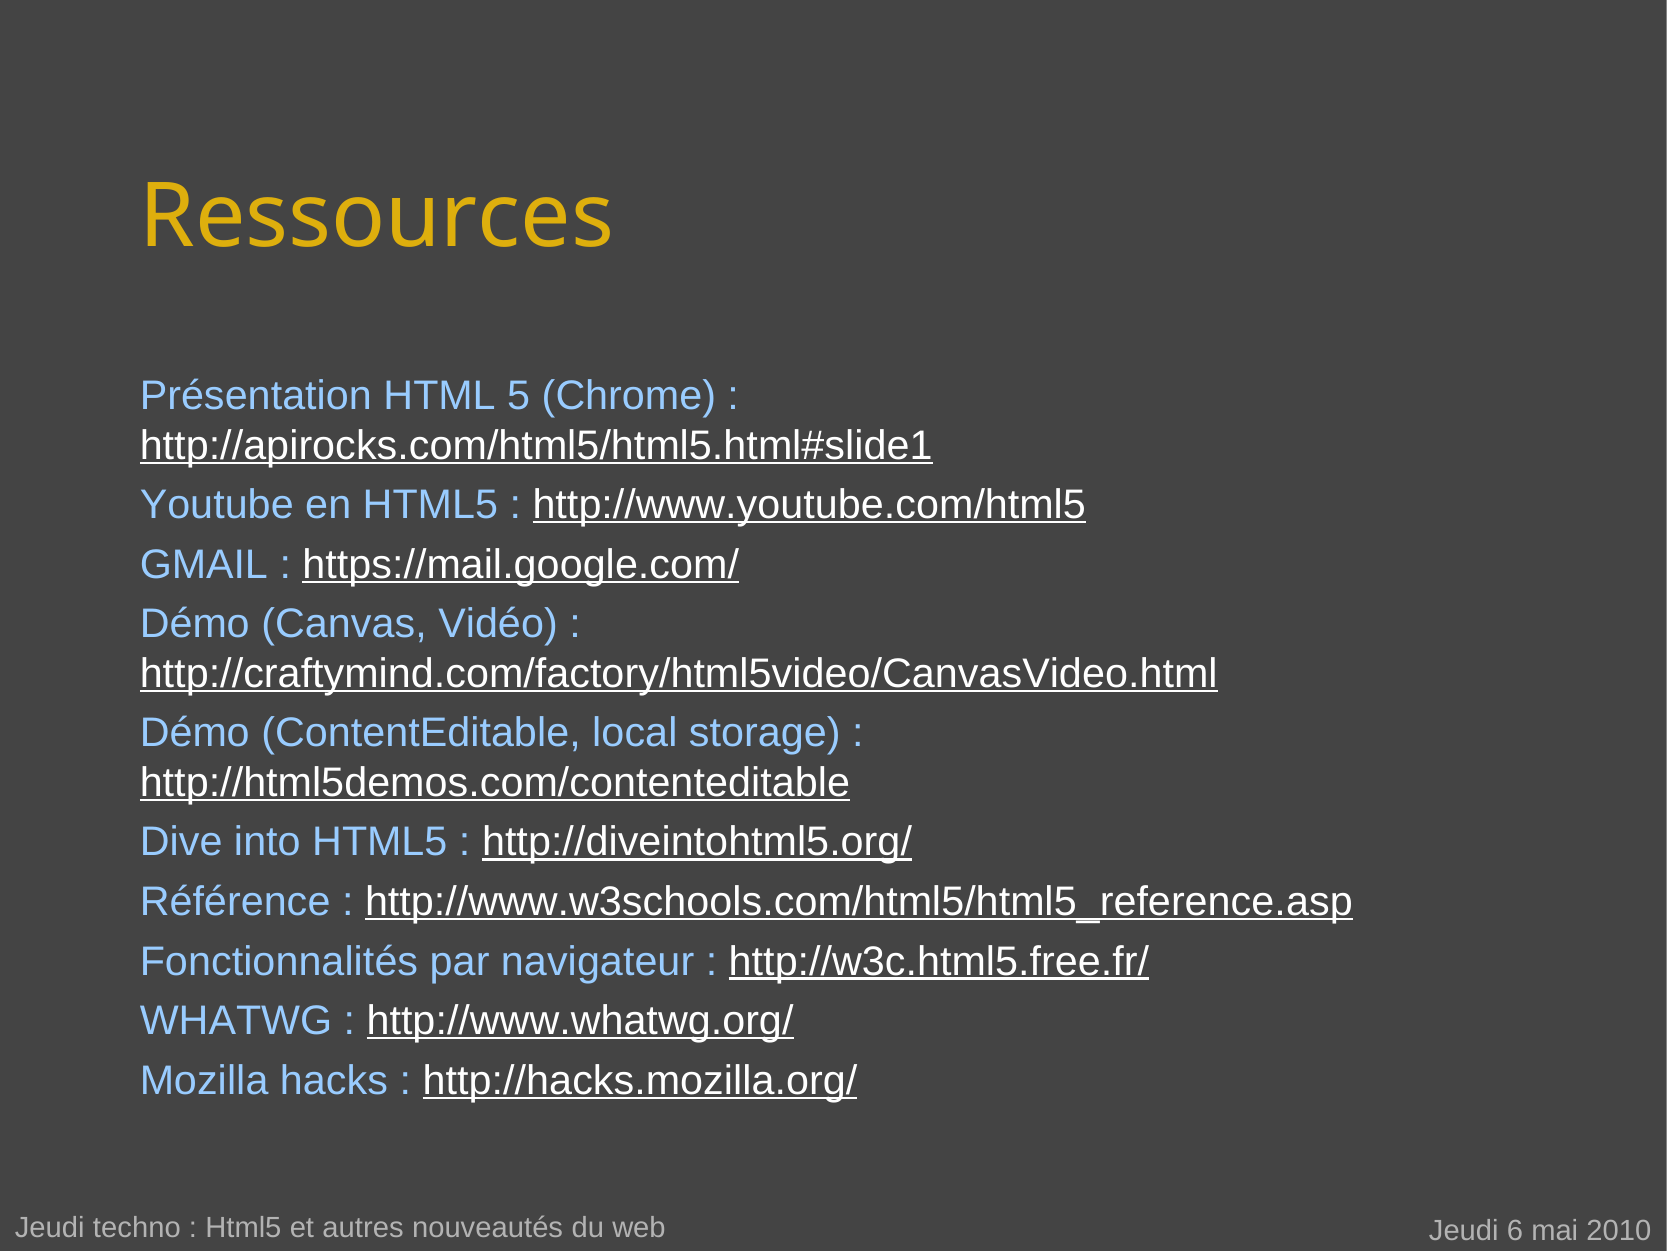

# Ressources
Présentation HTML 5 (Chrome) : http://apirocks.com/html5/html5.html#slide1
Youtube en HTML5 : http://www.youtube.com/html5
GMAIL : https://mail.google.com/
Démo (Canvas, Vidéo) : http://craftymind.com/factory/html5video/CanvasVideo.html
Démo (ContentEditable, local storage) : http://html5demos.com/contenteditable
Dive into HTML5 : http://diveintohtml5.org/
Référence : http://www.w3schools.com/html5/html5_reference.asp
Fonctionnalités par navigateur : http://w3c.html5.free.fr/
WHATWG : http://www.whatwg.org/
Mozilla hacks : http://hacks.mozilla.org/
Jeudi techno : Html5 et autres nouveautés du web
Jeudi 6 mai 2010